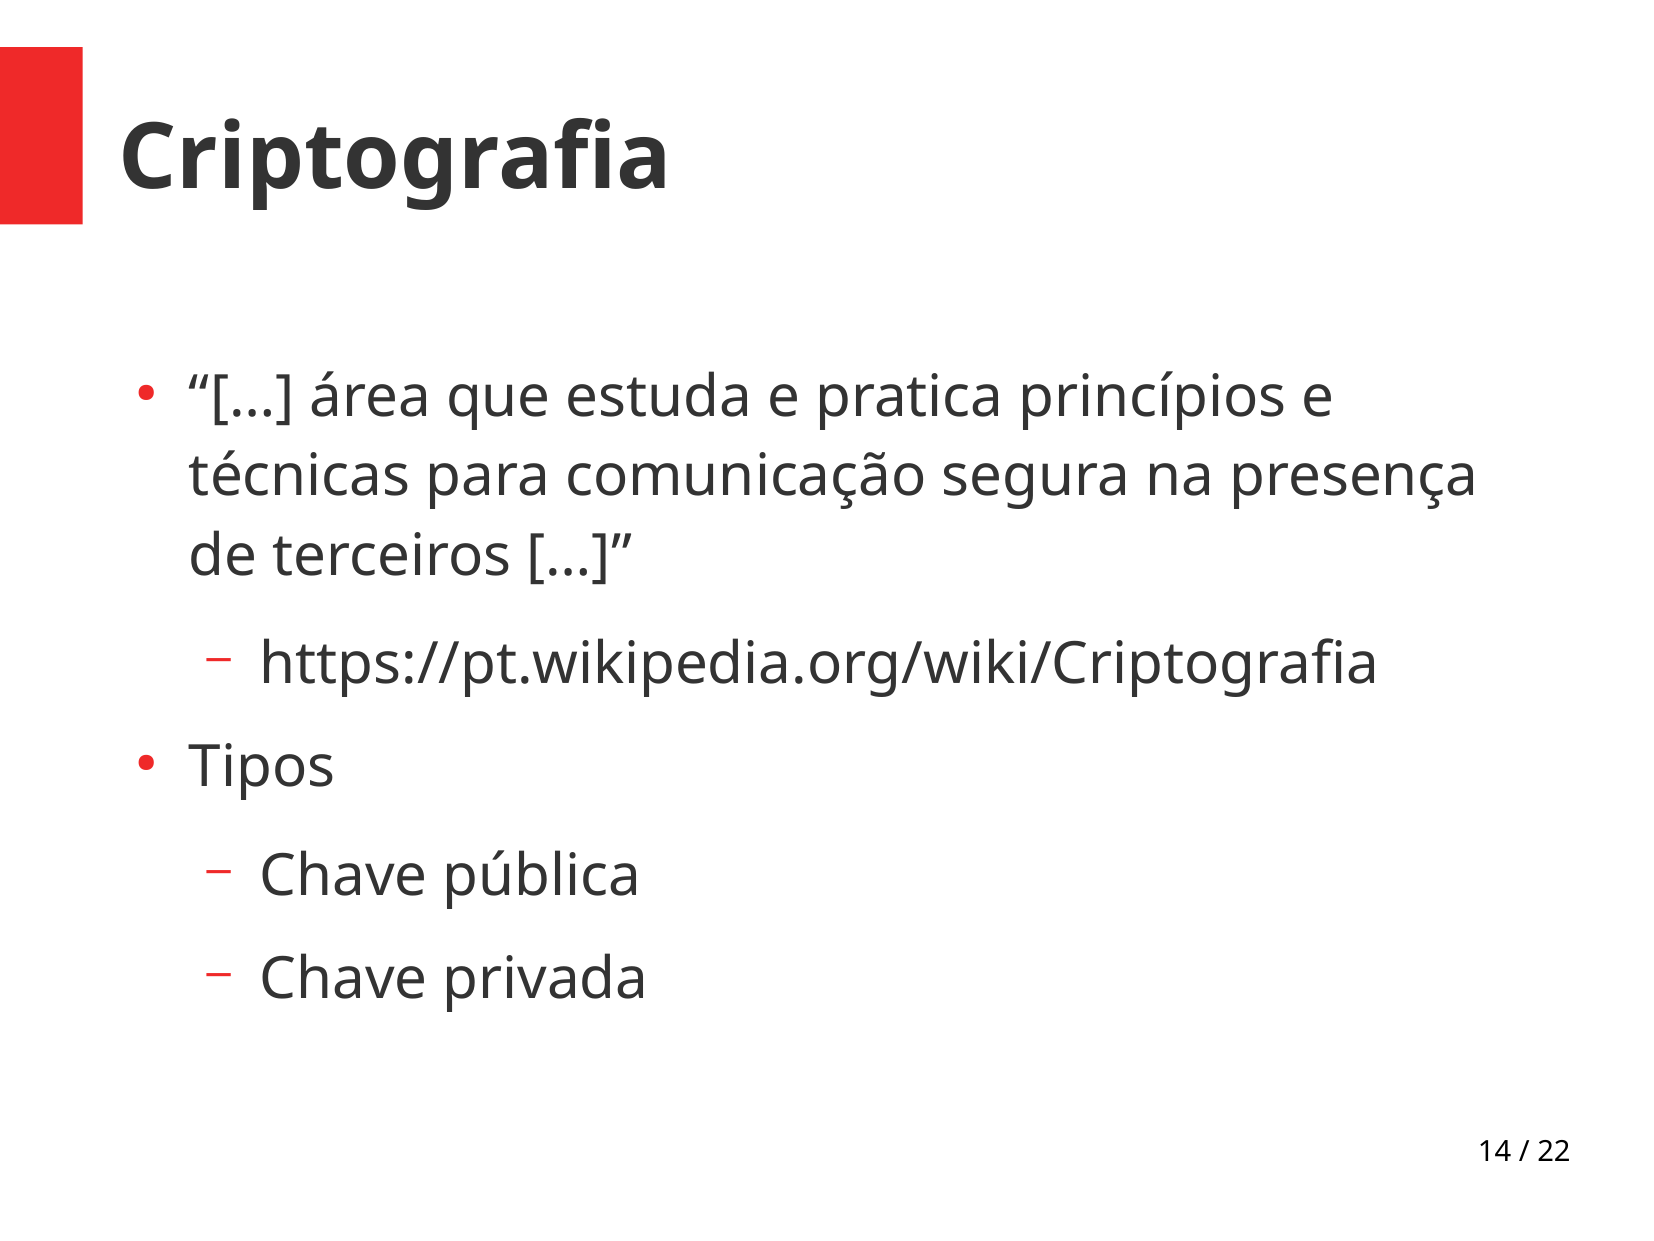

# Criptografia
“[…] área que estuda e pratica princípios e técnicas para comunicação segura na presença de terceiros […]”
https://pt.wikipedia.org/wiki/Criptografia
Tipos
Chave pública
Chave privada
14